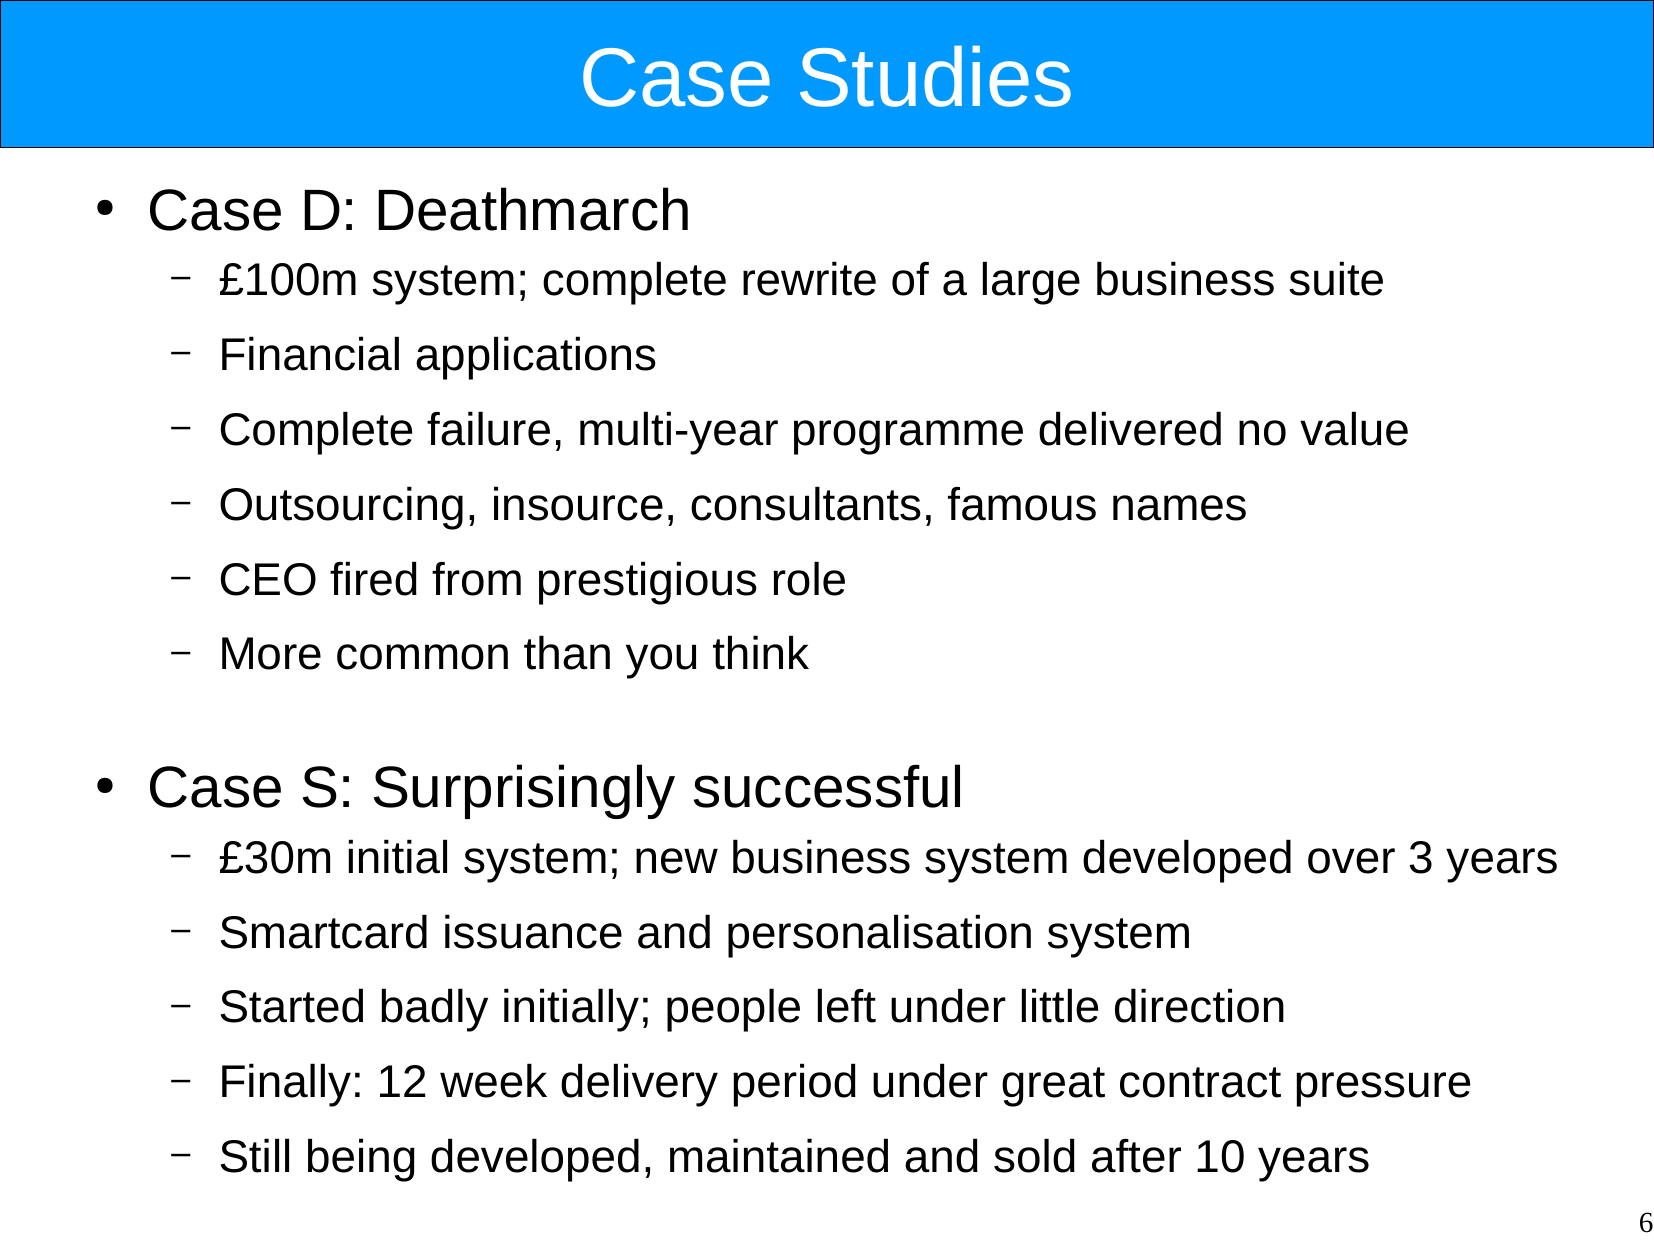

# Case Studies
Case D: Deathmarch
£100m system; complete rewrite of a large business suite
Financial applications
Complete failure, multi-year programme delivered no value
Outsourcing, insource, consultants, famous names
CEO fired from prestigious role
More common than you think
Case S: Surprisingly successful
£30m initial system; new business system developed over 3 years
Smartcard issuance and personalisation system
Started badly initially; people left under little direction
Finally: 12 week delivery period under great contract pressure
Still being developed, maintained and sold after 10 years
6